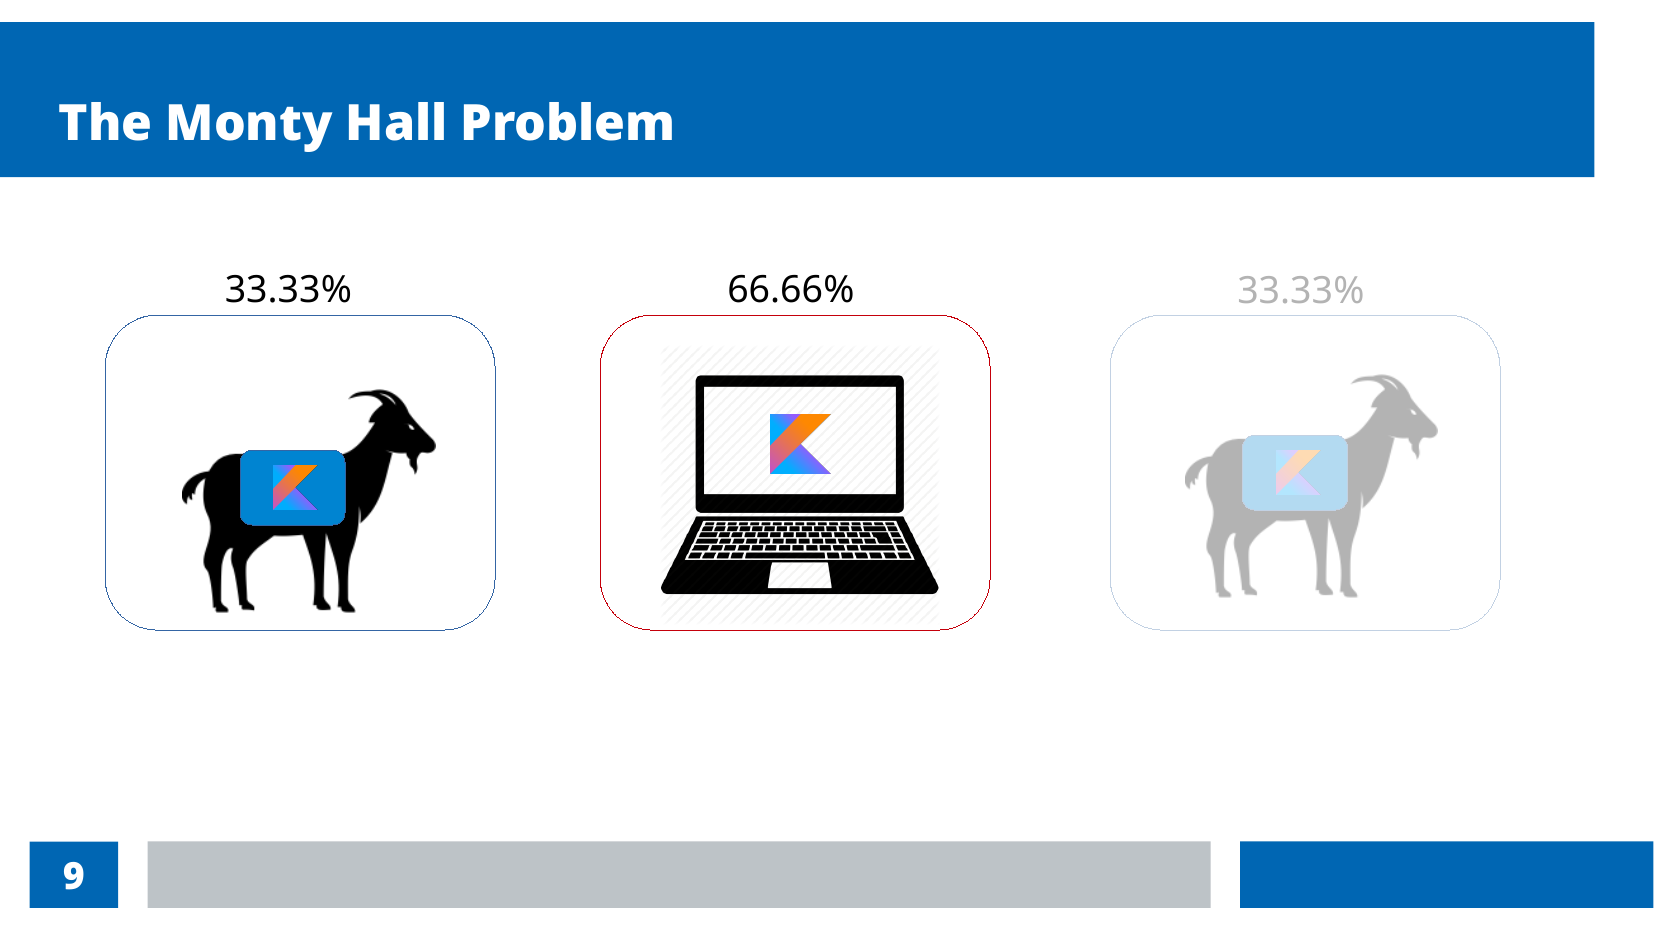

# The Monty Hall Problem
33.33%
66.66%
33.33%
9